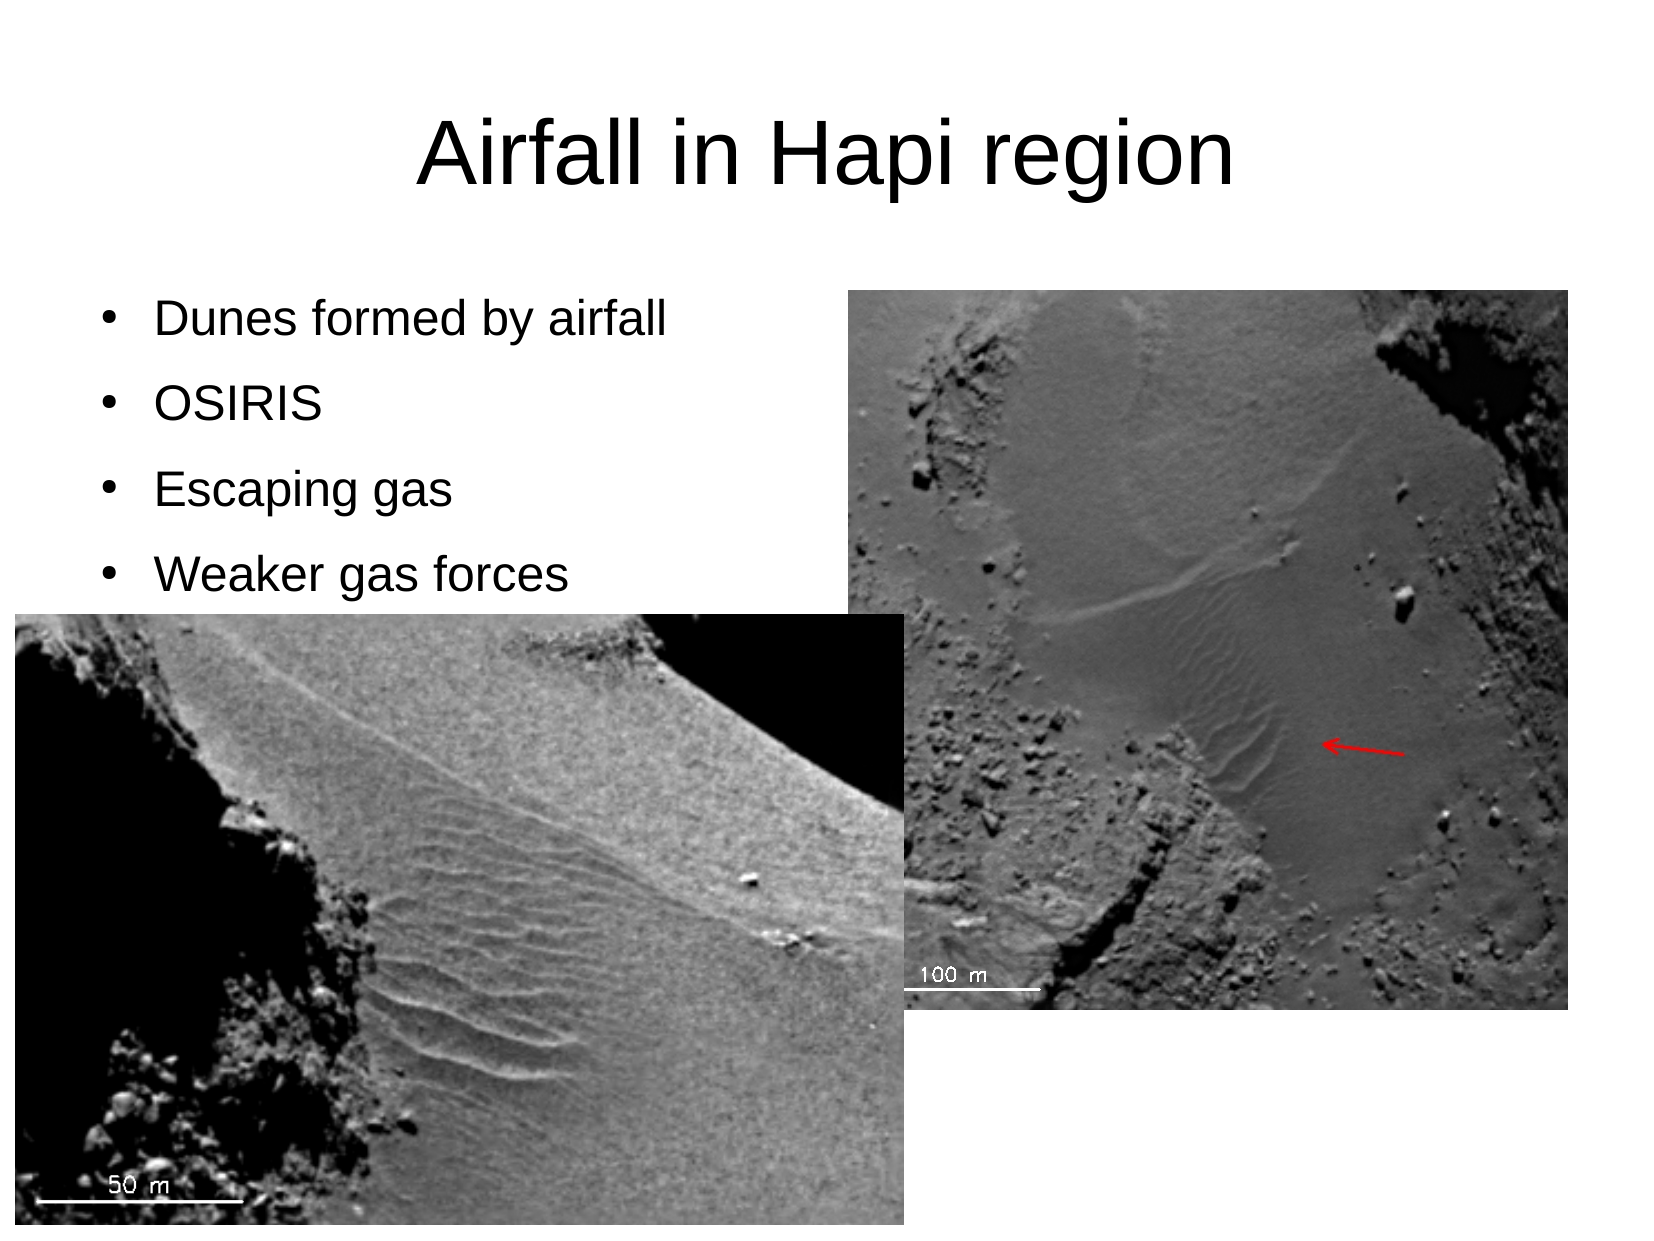

# Airfall in Hapi region
Dunes formed by airfall
OSIRIS
Escaping gas
Weaker gas forces